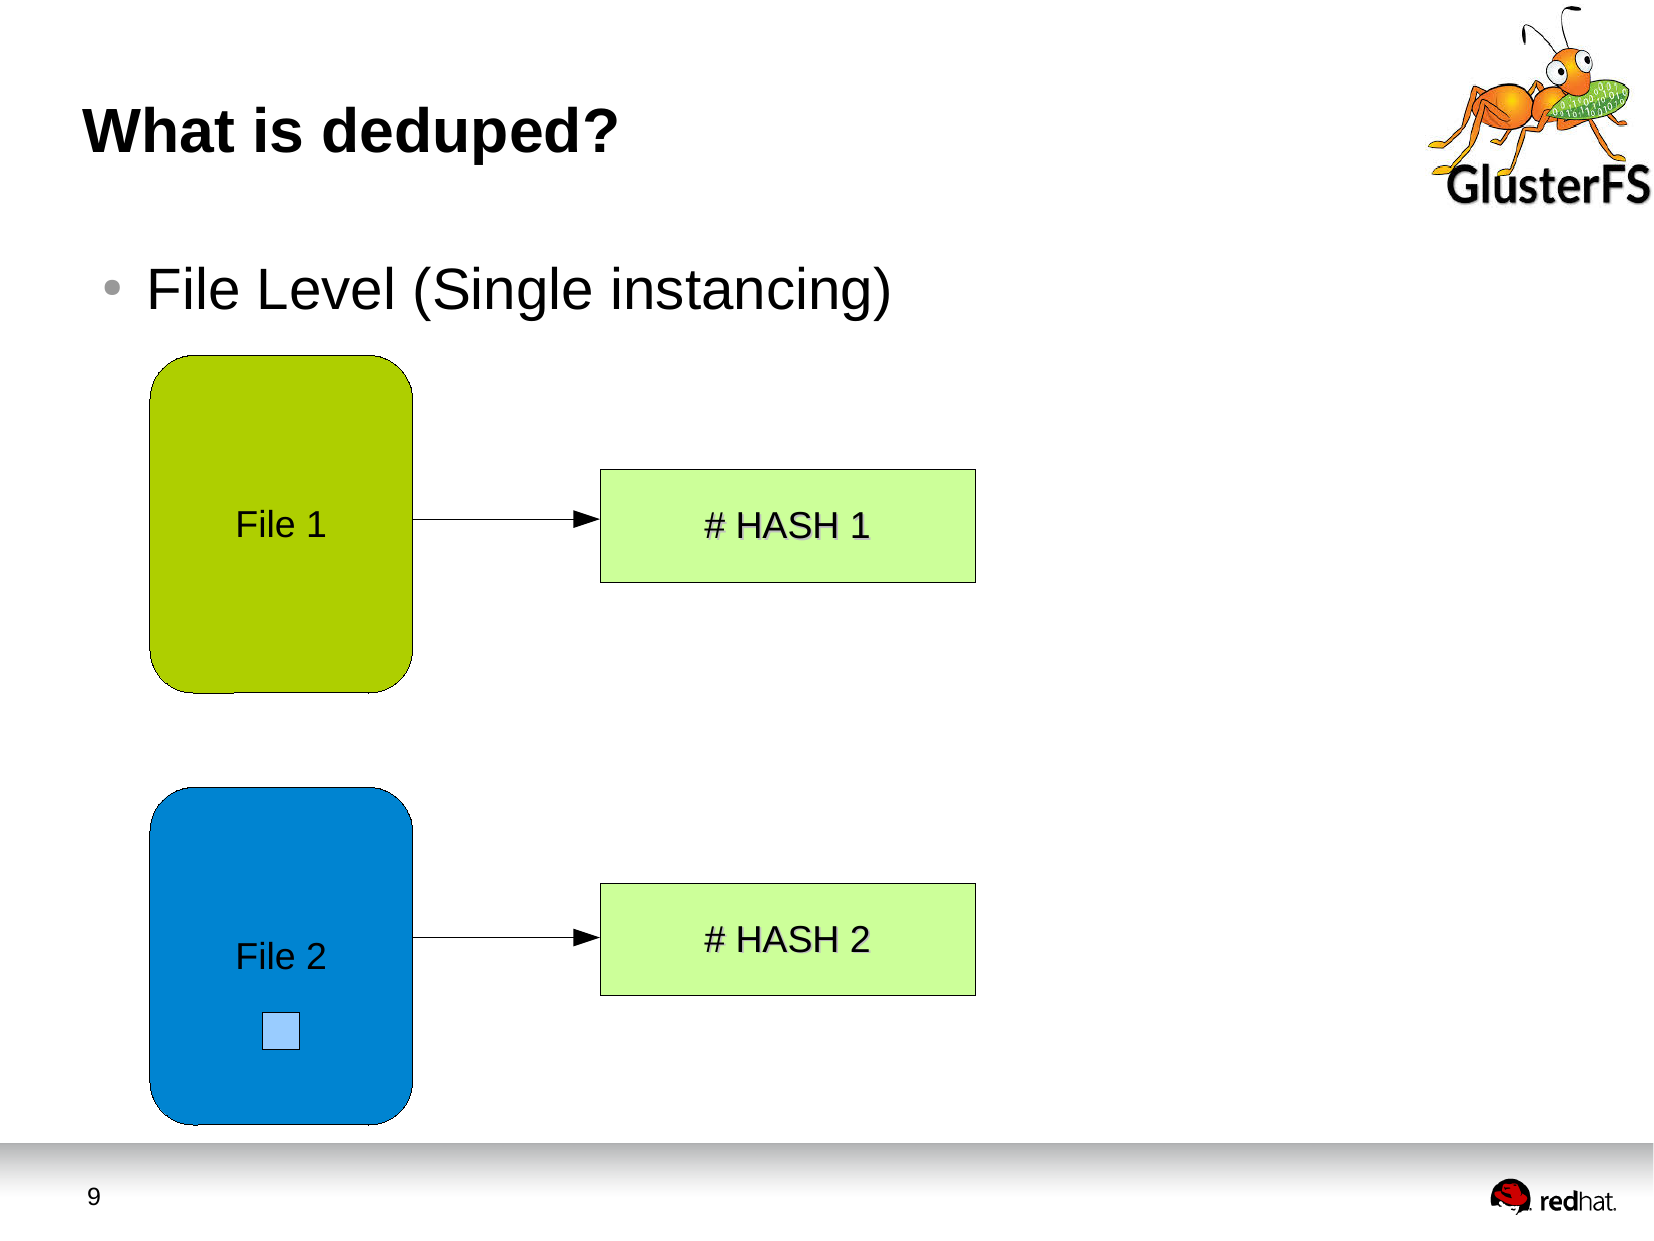

# What is deduped?
File Level (Single instancing)
File 1
# HASH 1
File 2
# HASH 2